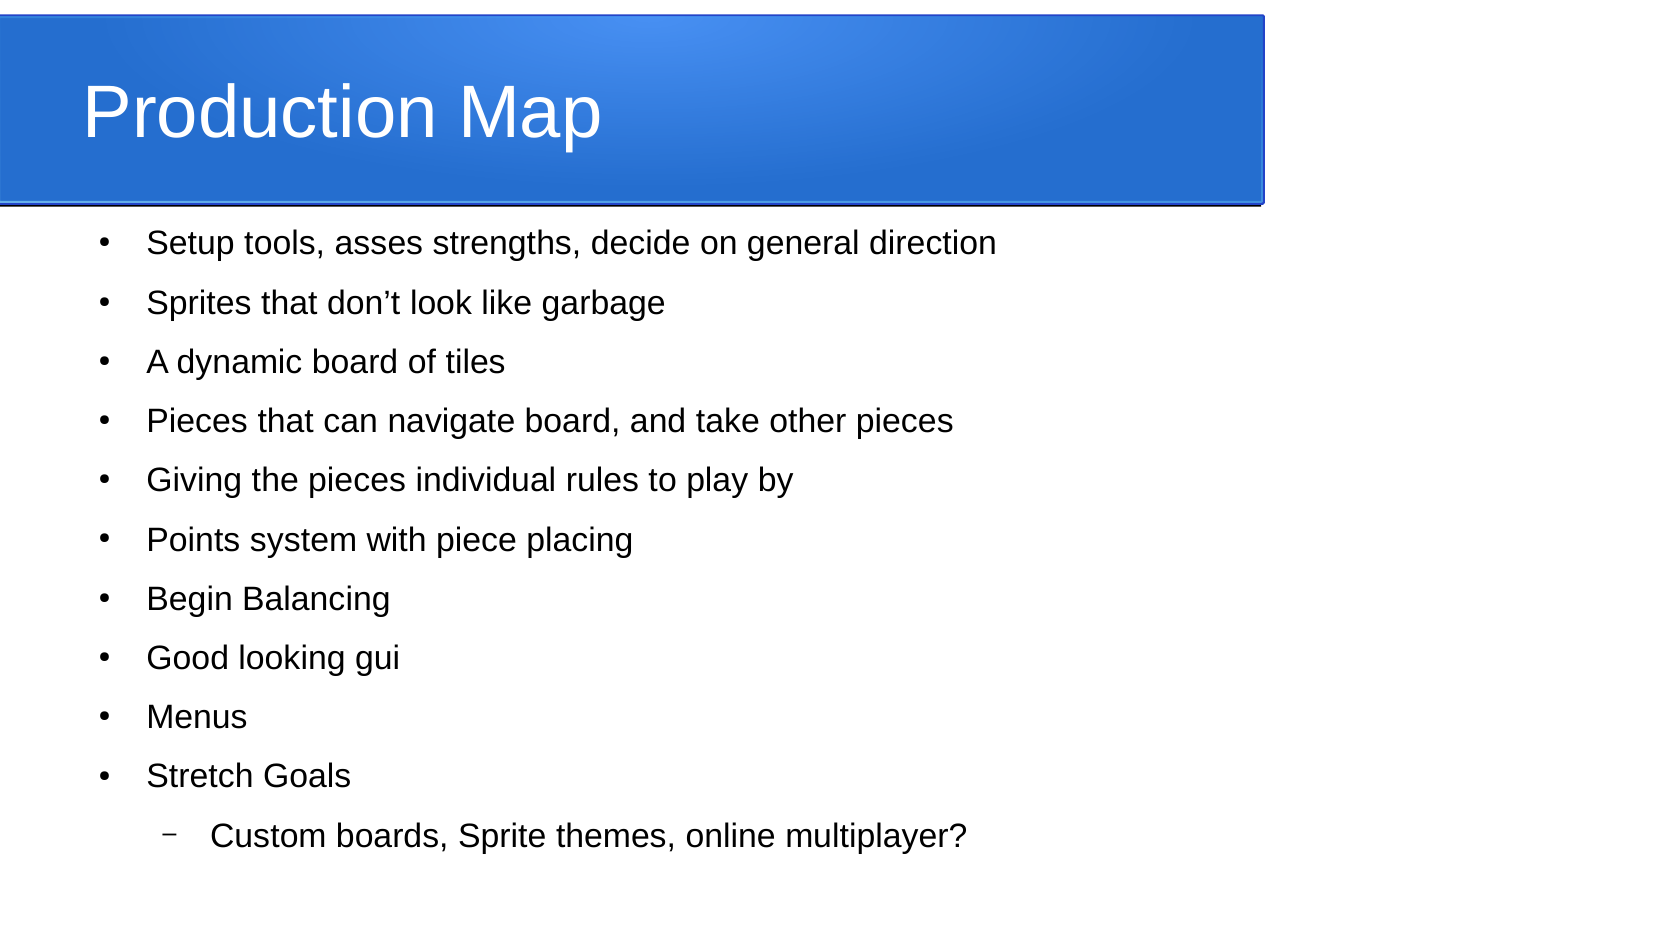

# Production Map
Setup tools, asses strengths, decide on general direction
Sprites that don’t look like garbage
A dynamic board of tiles
Pieces that can navigate board, and take other pieces
Giving the pieces individual rules to play by
Points system with piece placing
Begin Balancing
Good looking gui
Menus
Stretch Goals
Custom boards, Sprite themes, online multiplayer?